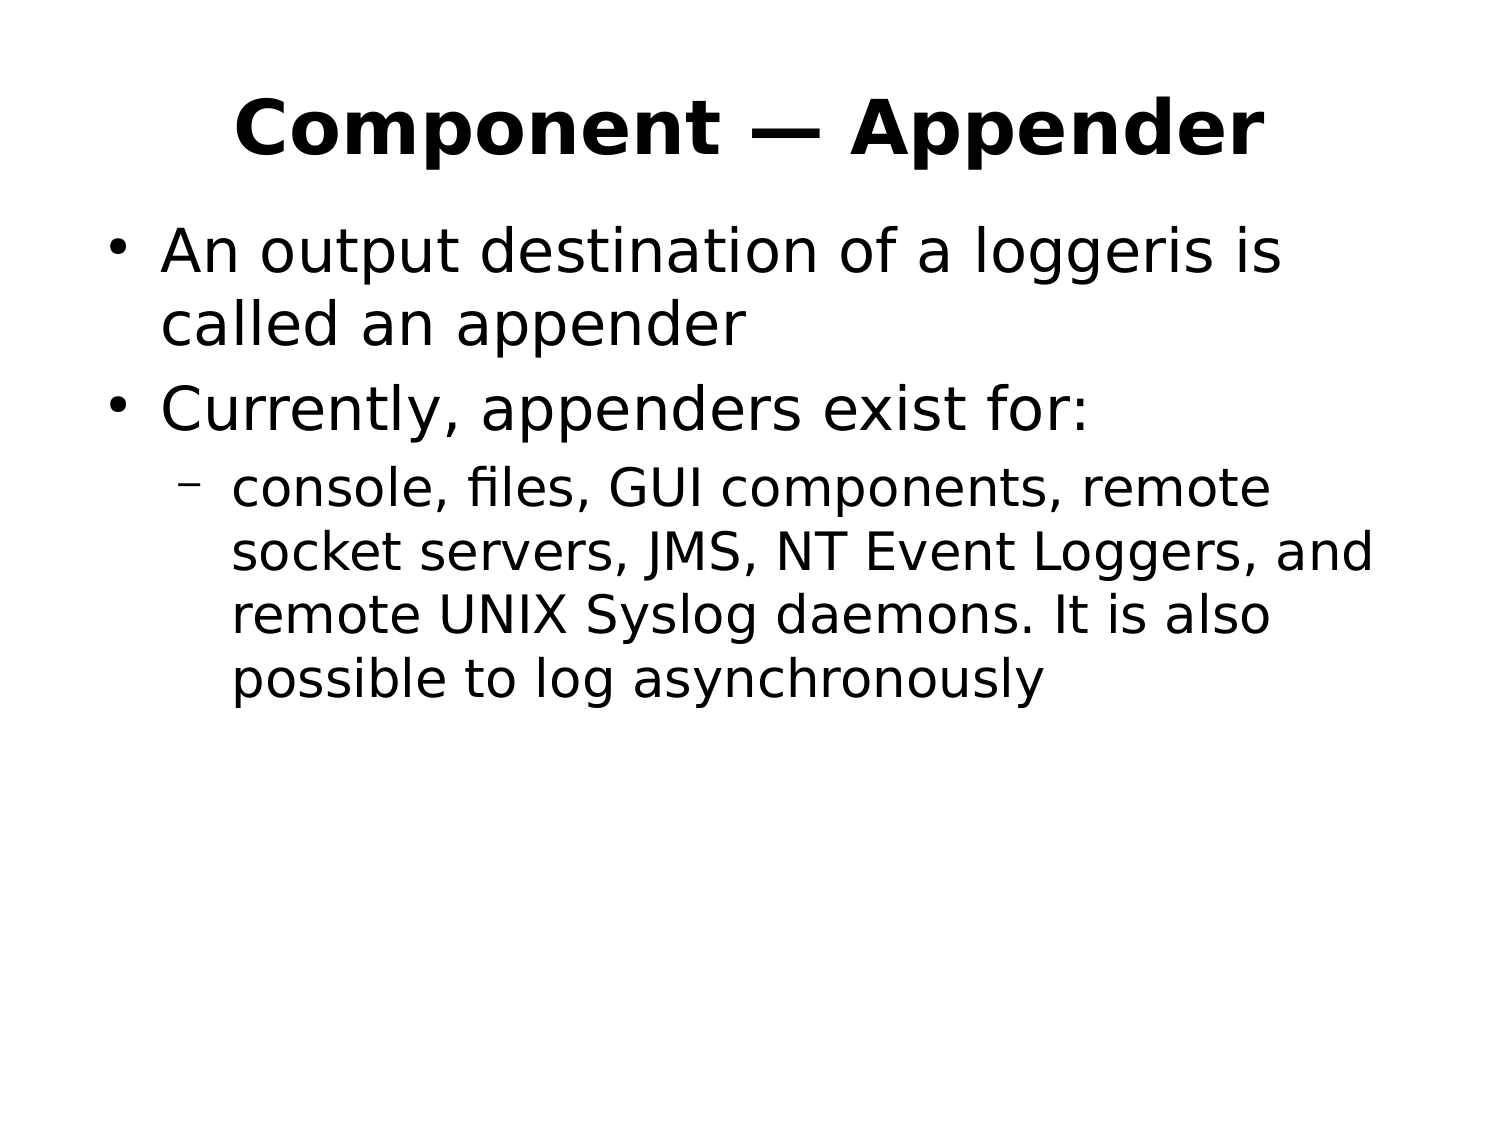

# Component — Appender
An output destination of a loggeris is called an appender
Currently, appenders exist for:
console, files, GUI components, remote socket servers, JMS, NT Event Loggers, and remote UNIX Syslog daemons. It is also possible to log asynchronously